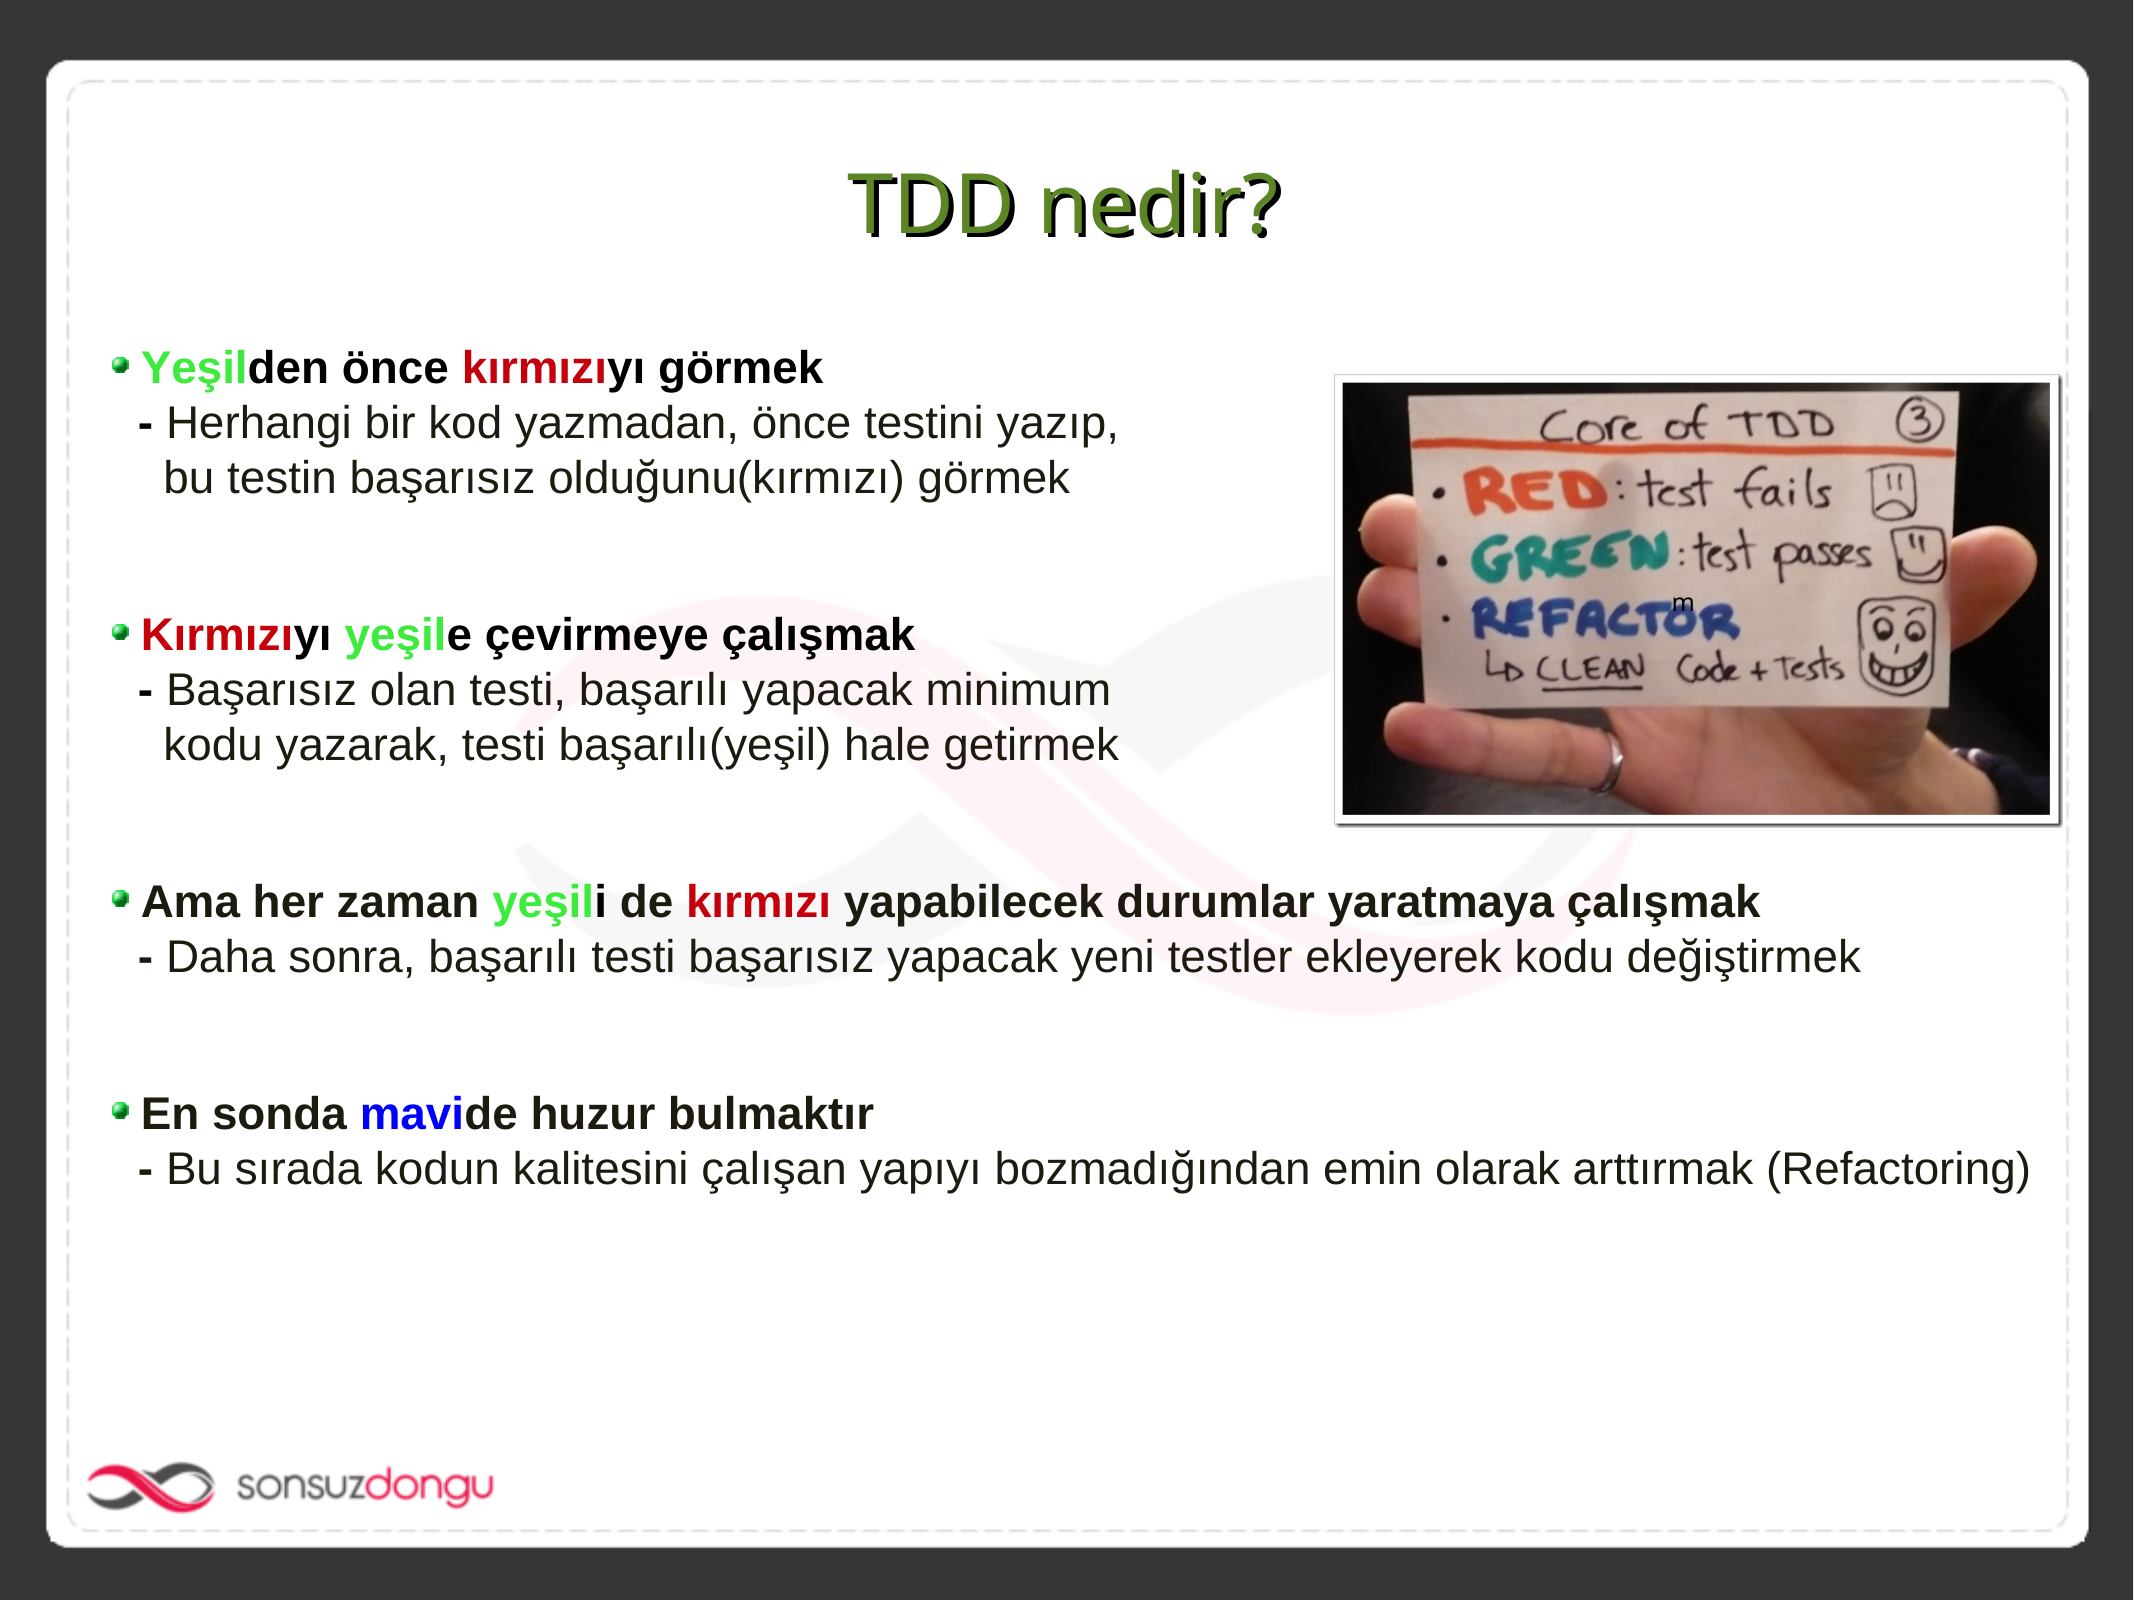

TDD nedir?
 Yeşilden önce kırmızıyı görmek
 - Herhangi bir kod yazmadan, önce testini yazıp,
 bu testin başarısız olduğunu(kırmızı) görmek
 Kırmızıyı yeşile çevirmeye çalışmak
 - Başarısız olan testi, başarılı yapacak minimum
 kodu yazarak, testi başarılı(yeşil) hale getirmek
 Ama her zaman yeşili de kırmızı yapabilecek durumlar yaratmaya çalışmak
 - Daha sonra, başarılı testi başarısız yapacak yeni testler ekleyerek kodu değiştirmek
 En sonda mavide huzur bulmaktır
 - Bu sırada kodun kalitesini çalışan yapıyı bozmadığından emin olarak arttırmak (Refactoring)
m